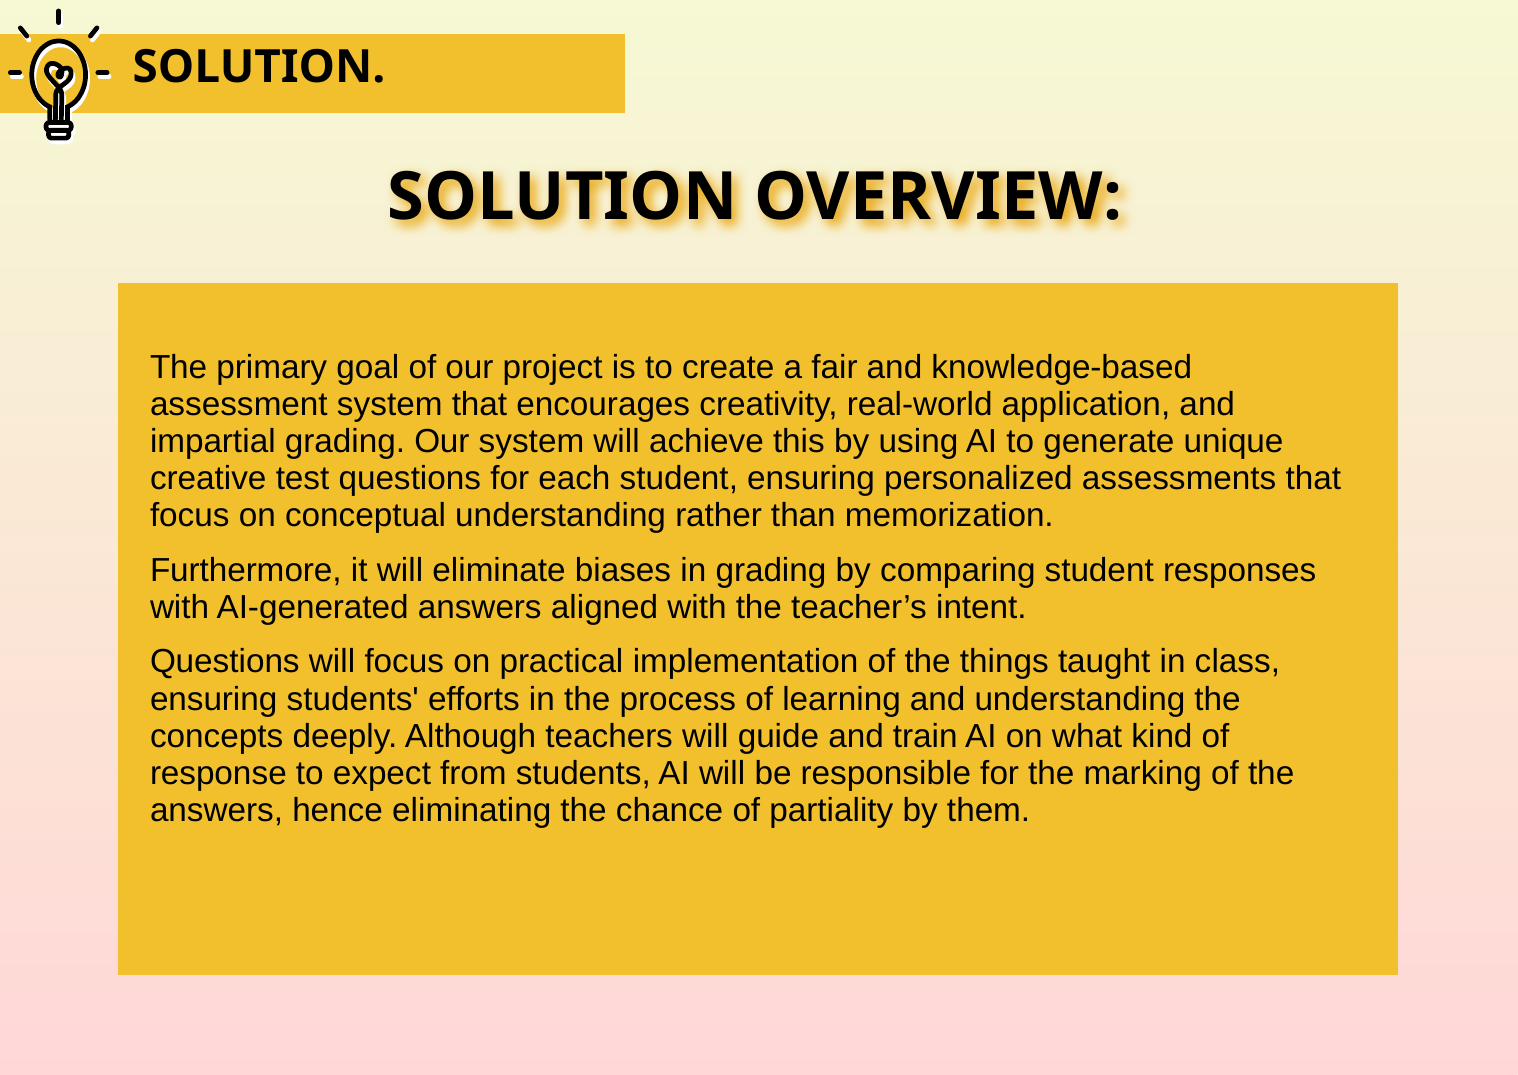

Dolor
Ipsum
Lorem
Lorem ipsum dolor sit amet, consectetur adipiscing elit. In mollis dictum volutpat. Donec bibendum magna vel risus consectetur, sit amet aliquet est ullamcorper. Praesent ullamcorper faucibus imperdiet.
Lorem ipsum dolor sit amet, consectetur adipiscing elit. In mollis dictum volutpat. Donec bibendum magna vel risus consectetur, sit amet aliquet est ullamcorper. Praesent ullamcorper faucibus imperdiet.
# SOLUTION.
SOLUTION OVERVIEW:
The primary goal of our project is to create a fair and knowledge-based assessment system that encourages creativity, real-world application, and impartial grading. Our system will achieve this by using AI to generate unique creative test questions for each student, ensuring personalized assessments that focus on conceptual understanding rather than memorization.
Furthermore, it will eliminate biases in grading by comparing student responses with AI-generated answers aligned with the teacher’s intent.
Questions will focus on practical implementation of the things taught in class, ensuring students' efforts in the process of learning and understanding the concepts deeply. Although teachers will guide and train AI on what kind of response to expect from students, AI will be responsible for the marking of the answers, hence eliminating the chance of partiality by them.